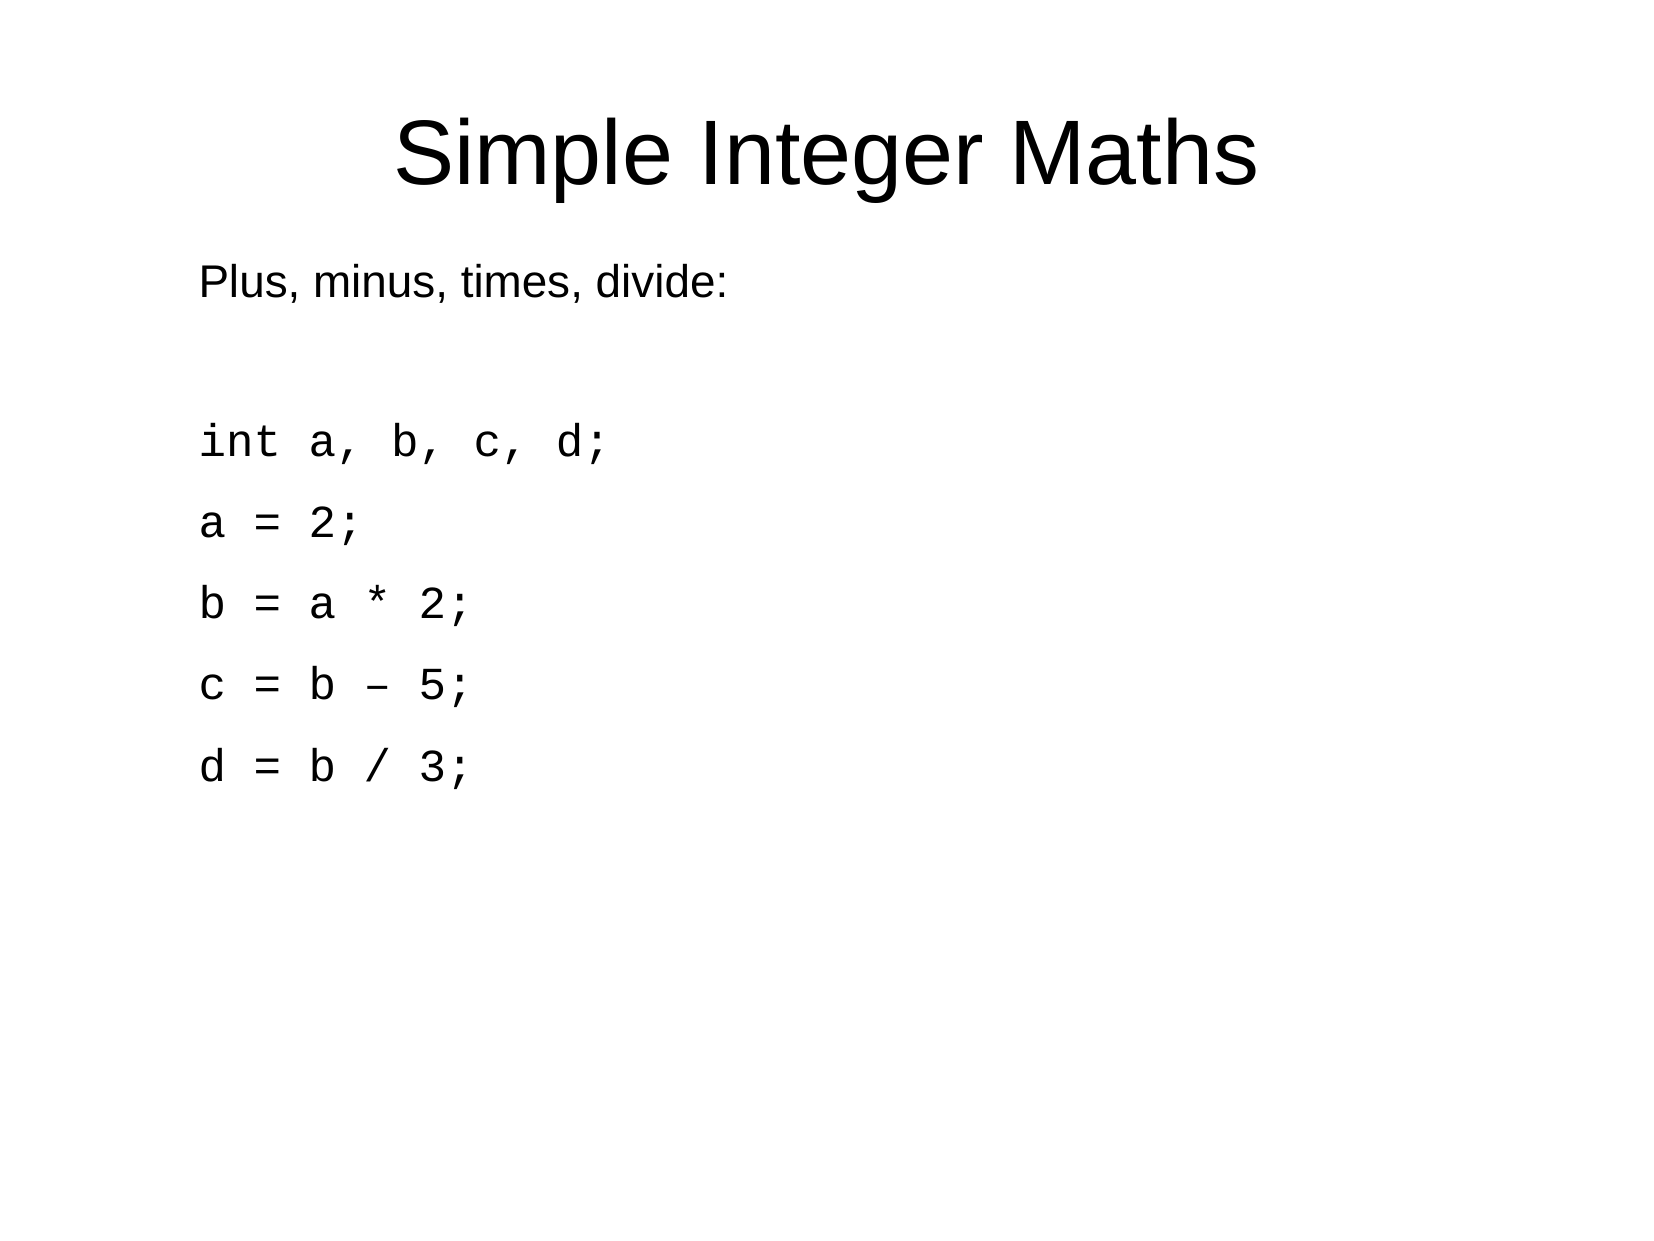

# Simple Integer Maths
Plus, minus, times, divide:
int a, b, c, d;
a = 2;
b = a * 2;
c = b – 5;
d = b / 3;